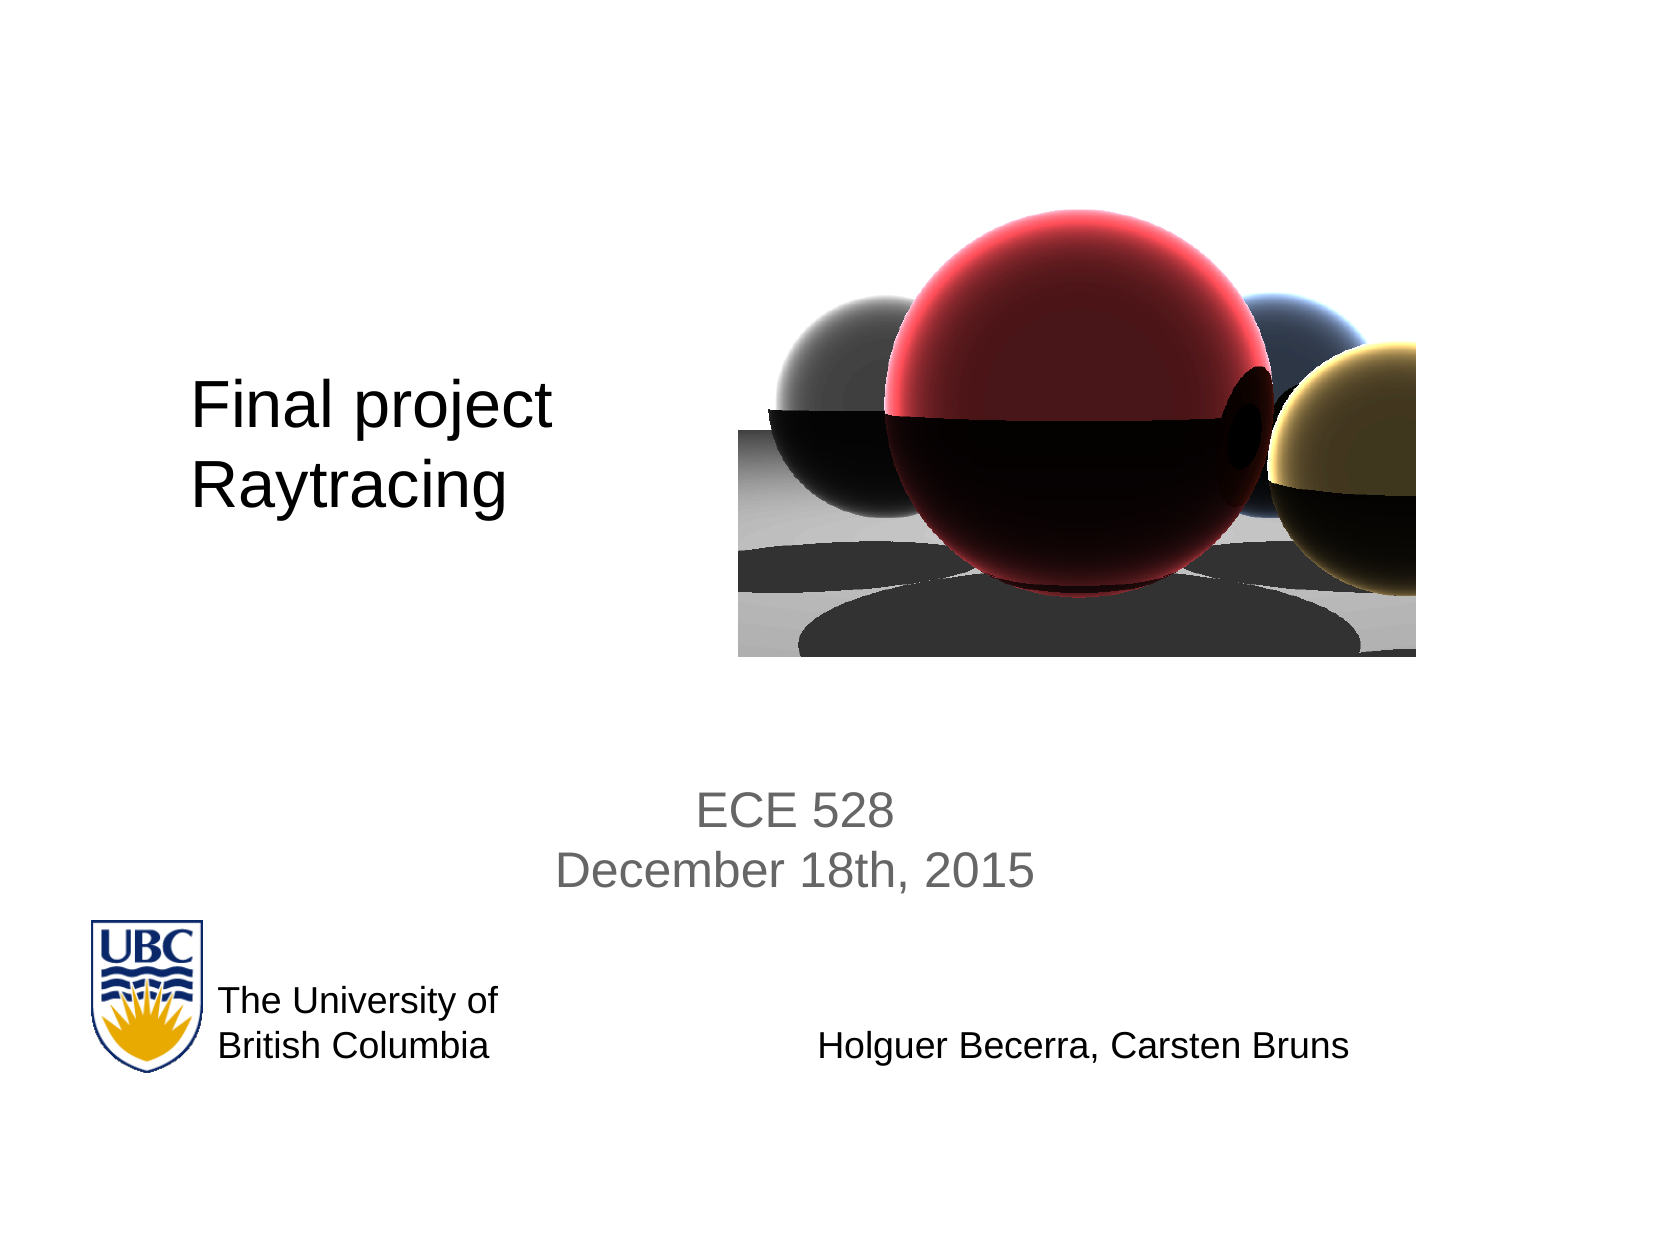

# Final project Raytracing
ECE 528
December 18th, 2015
The University of
British Columbia			Holguer Becerra, Carsten Bruns